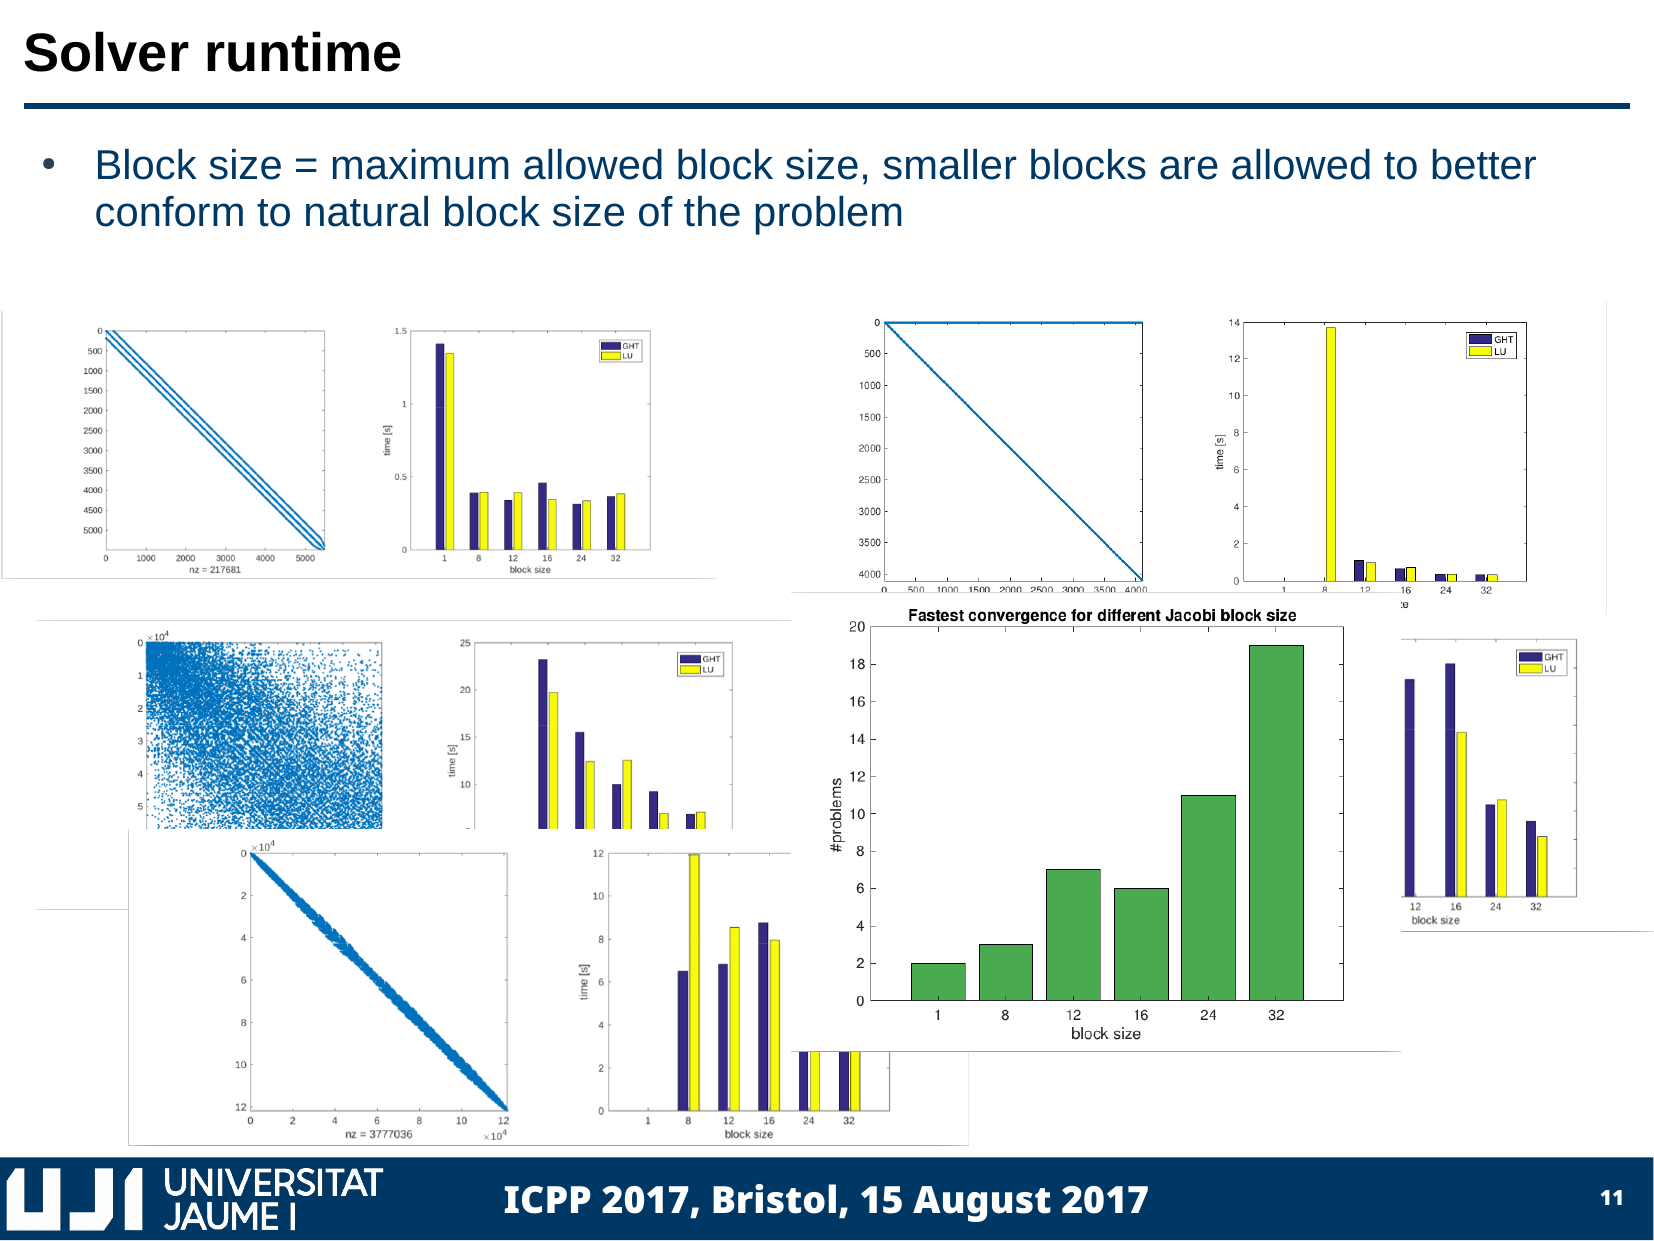

# Solver runtime
Block size = maximum allowed block size, smaller blocks are allowed to better conform to natural block size of the problem
ICPP 2017, Bristol, 15 August 2017
11